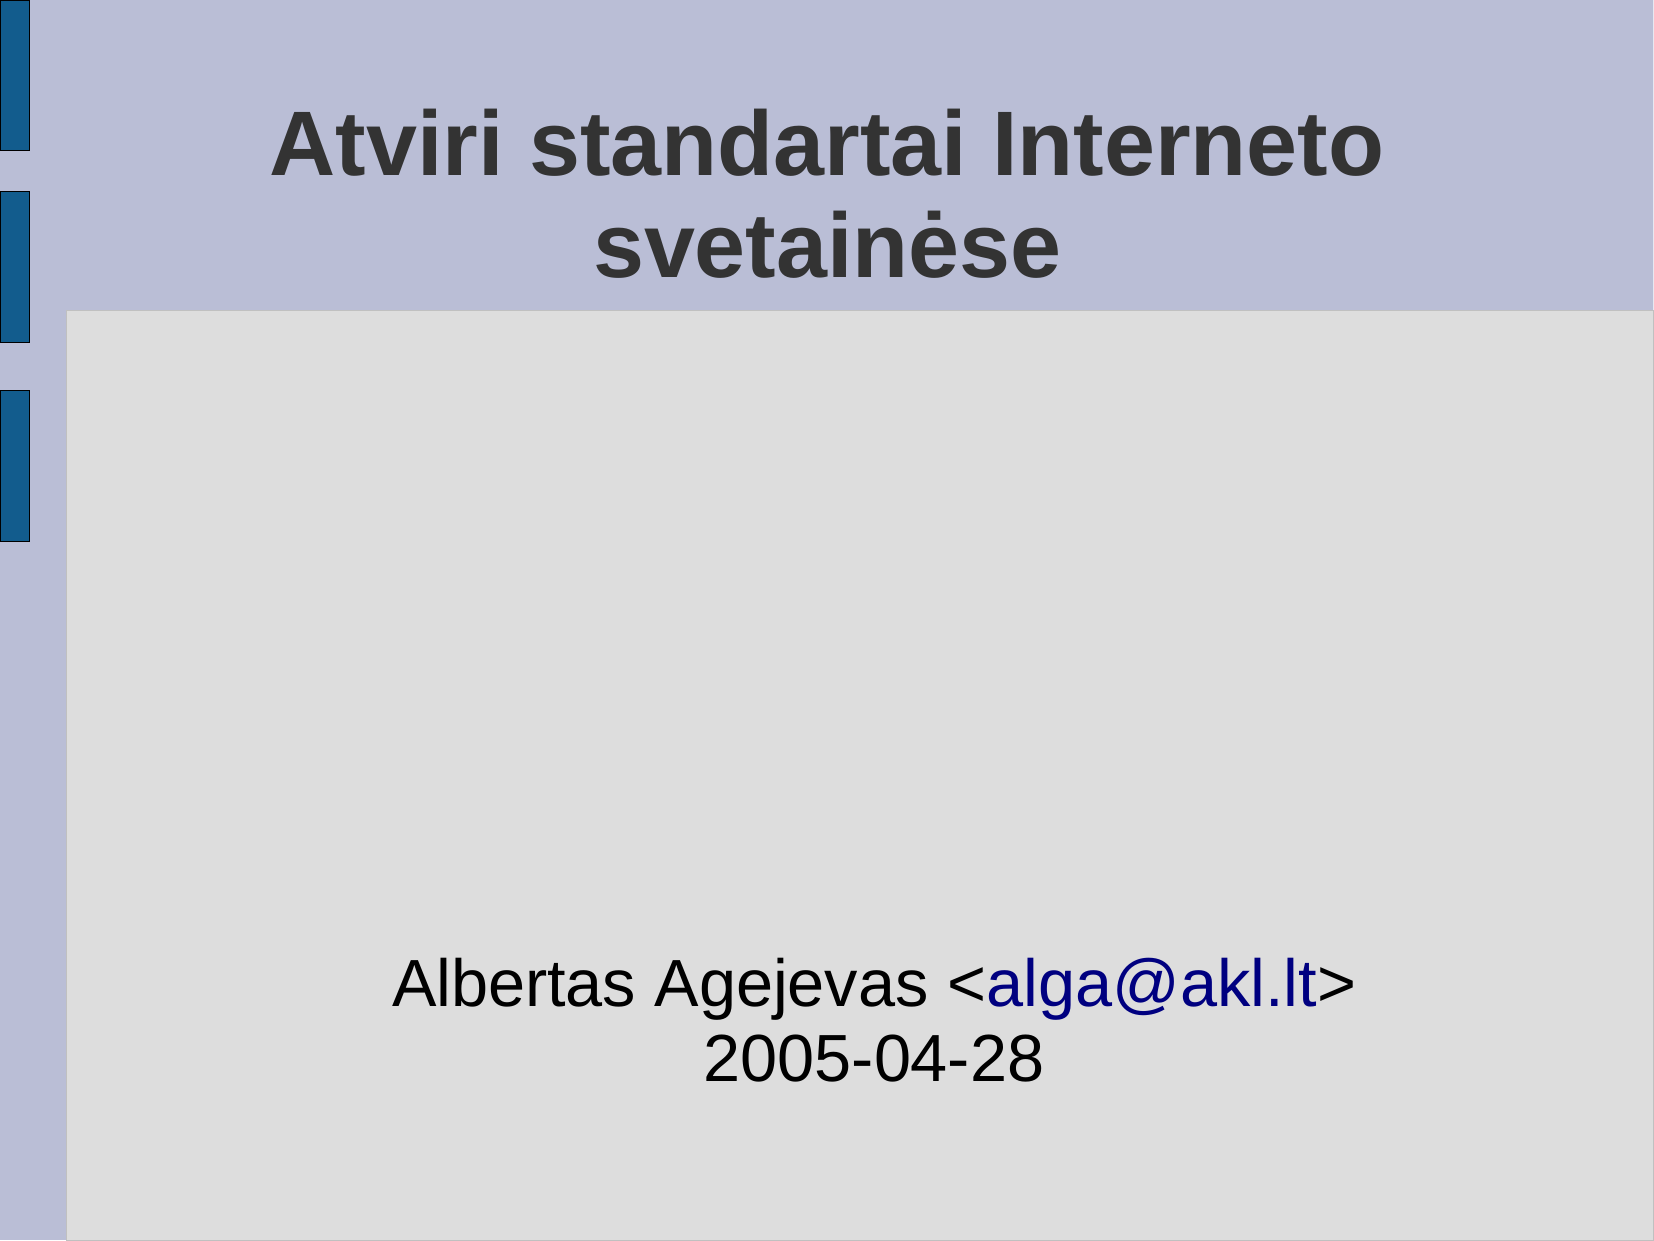

# Atviri standartai Interneto svetainėse
Albertas Agejevas <alga@akl.lt>
2005-04-28